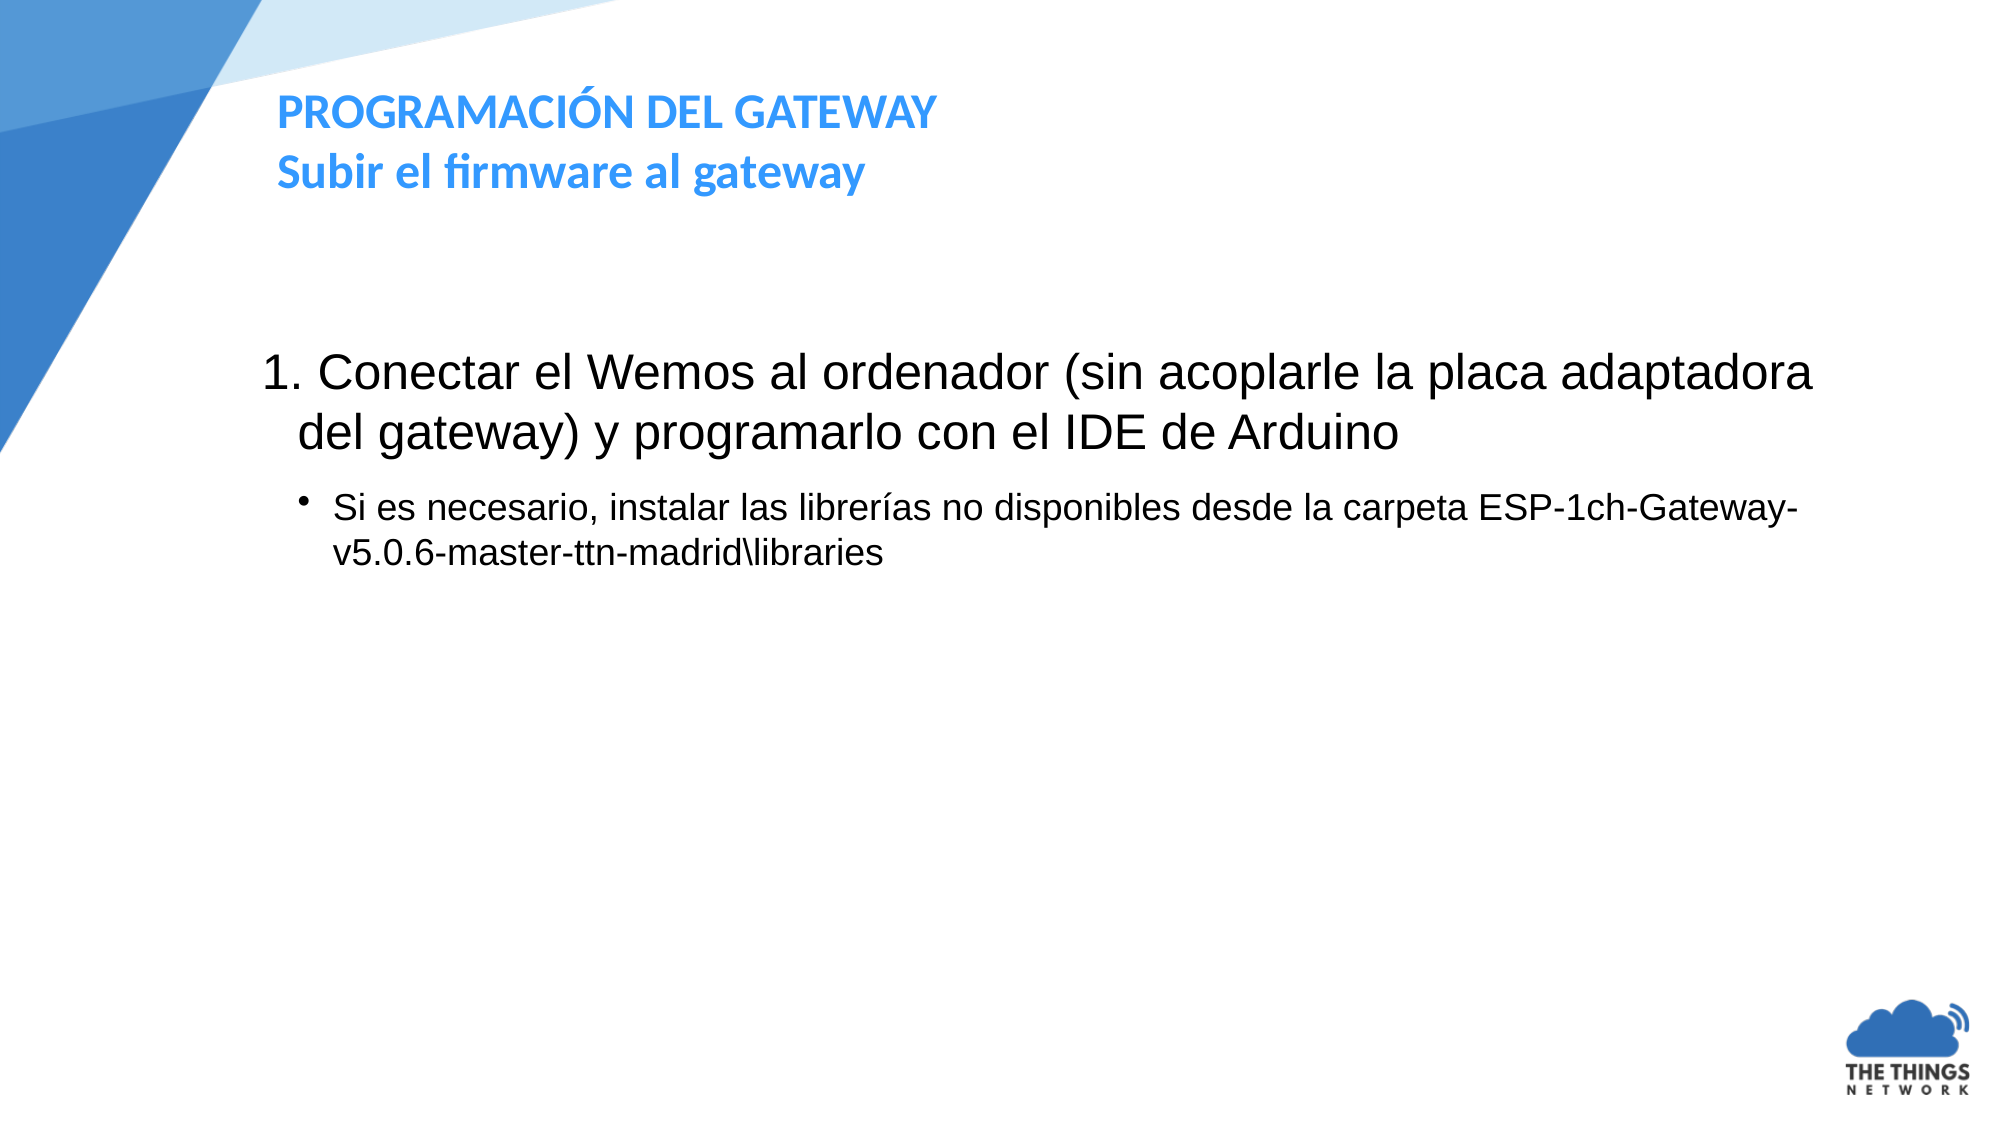

PROGRAMACIÓN DEL GATEWAY
Subir el firmware al gateway
 Conectar el Wemos al ordenador (sin acoplarle la placa adaptadora del gateway) y programarlo con el IDE de Arduino
Si es necesario, instalar las librerías no disponibles desde la carpeta ESP-1ch-Gateway-v5.0.6-master-ttn-madrid\libraries